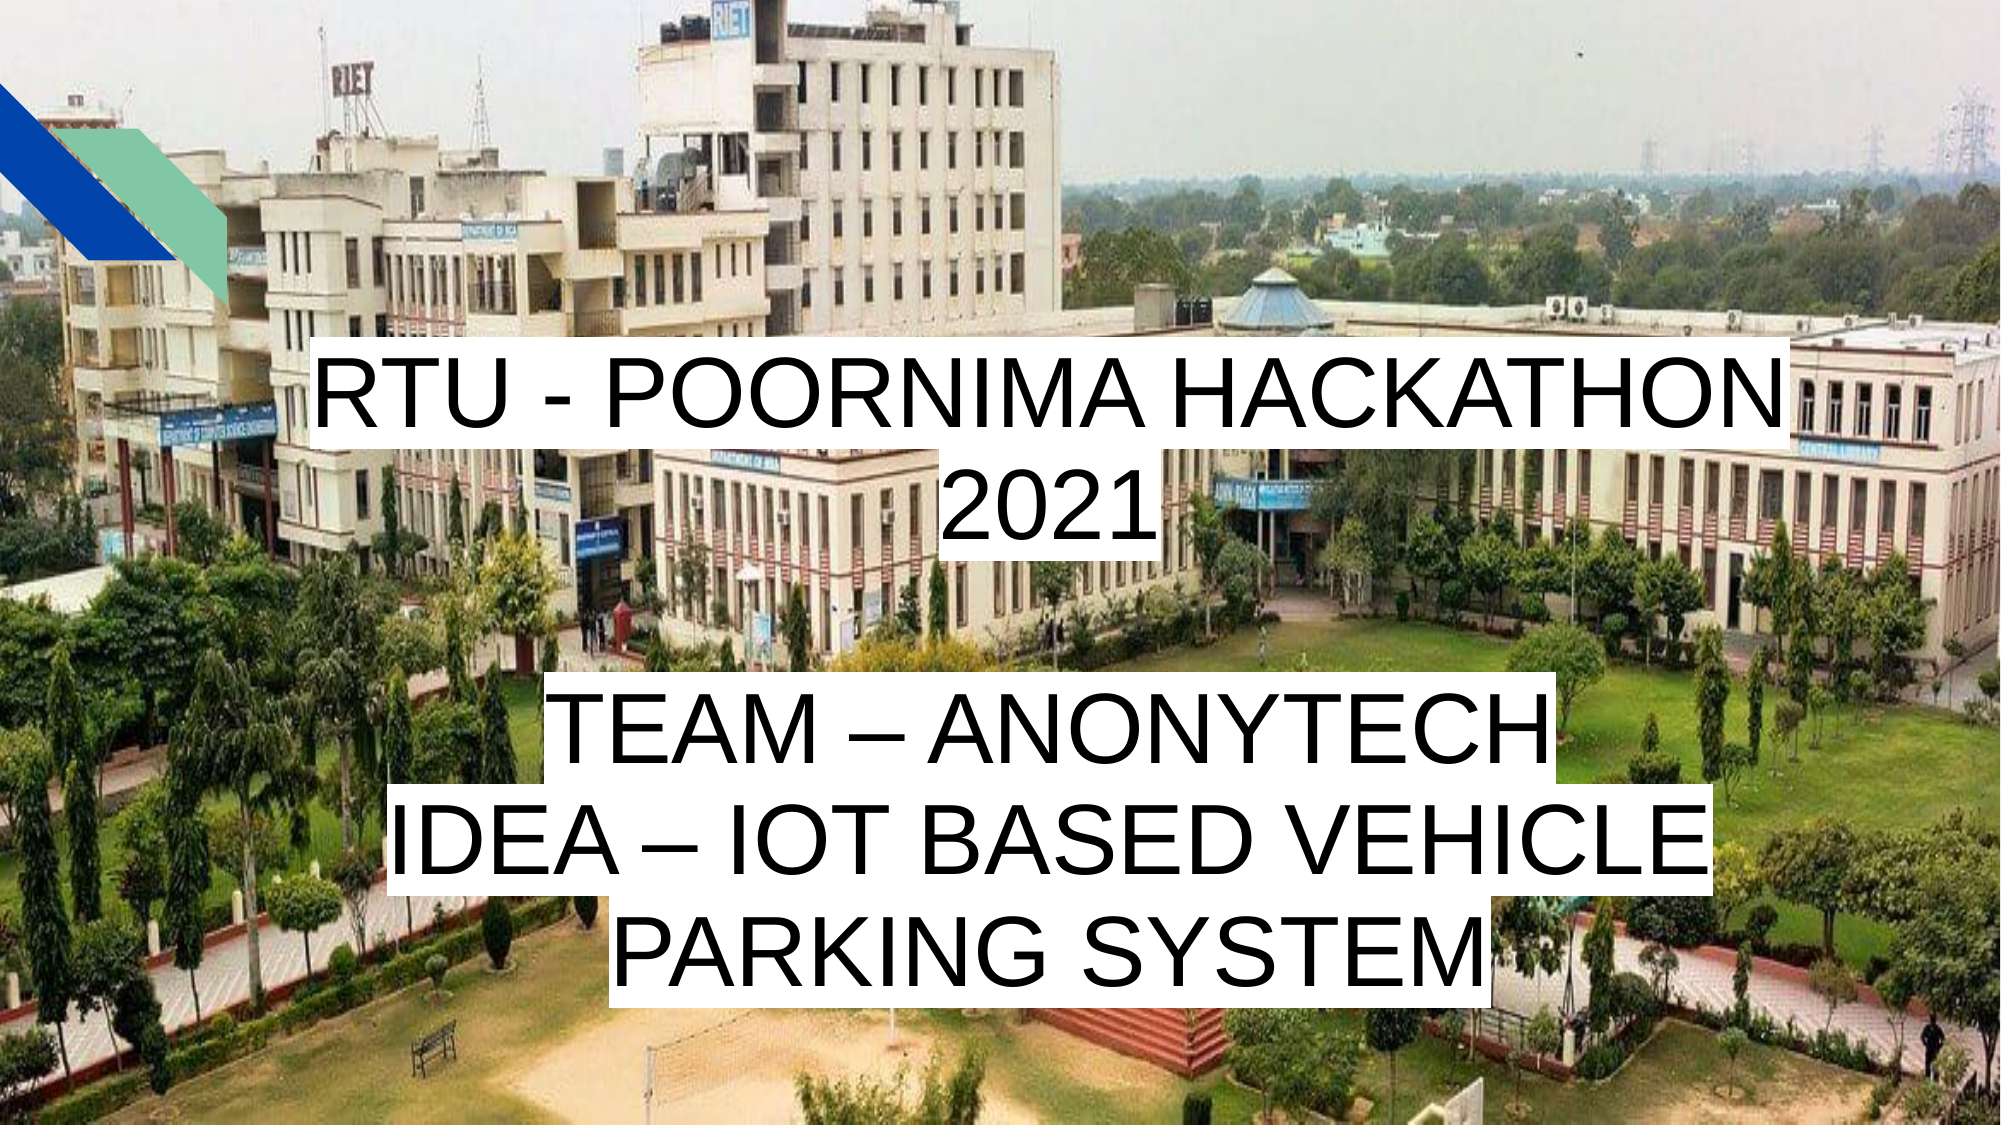

RTU - POORNIMA HACKATHON 2021
TEAM – ANONYTECH
IDEA – IOT BASED VEHICLE PARKING SYSTEM